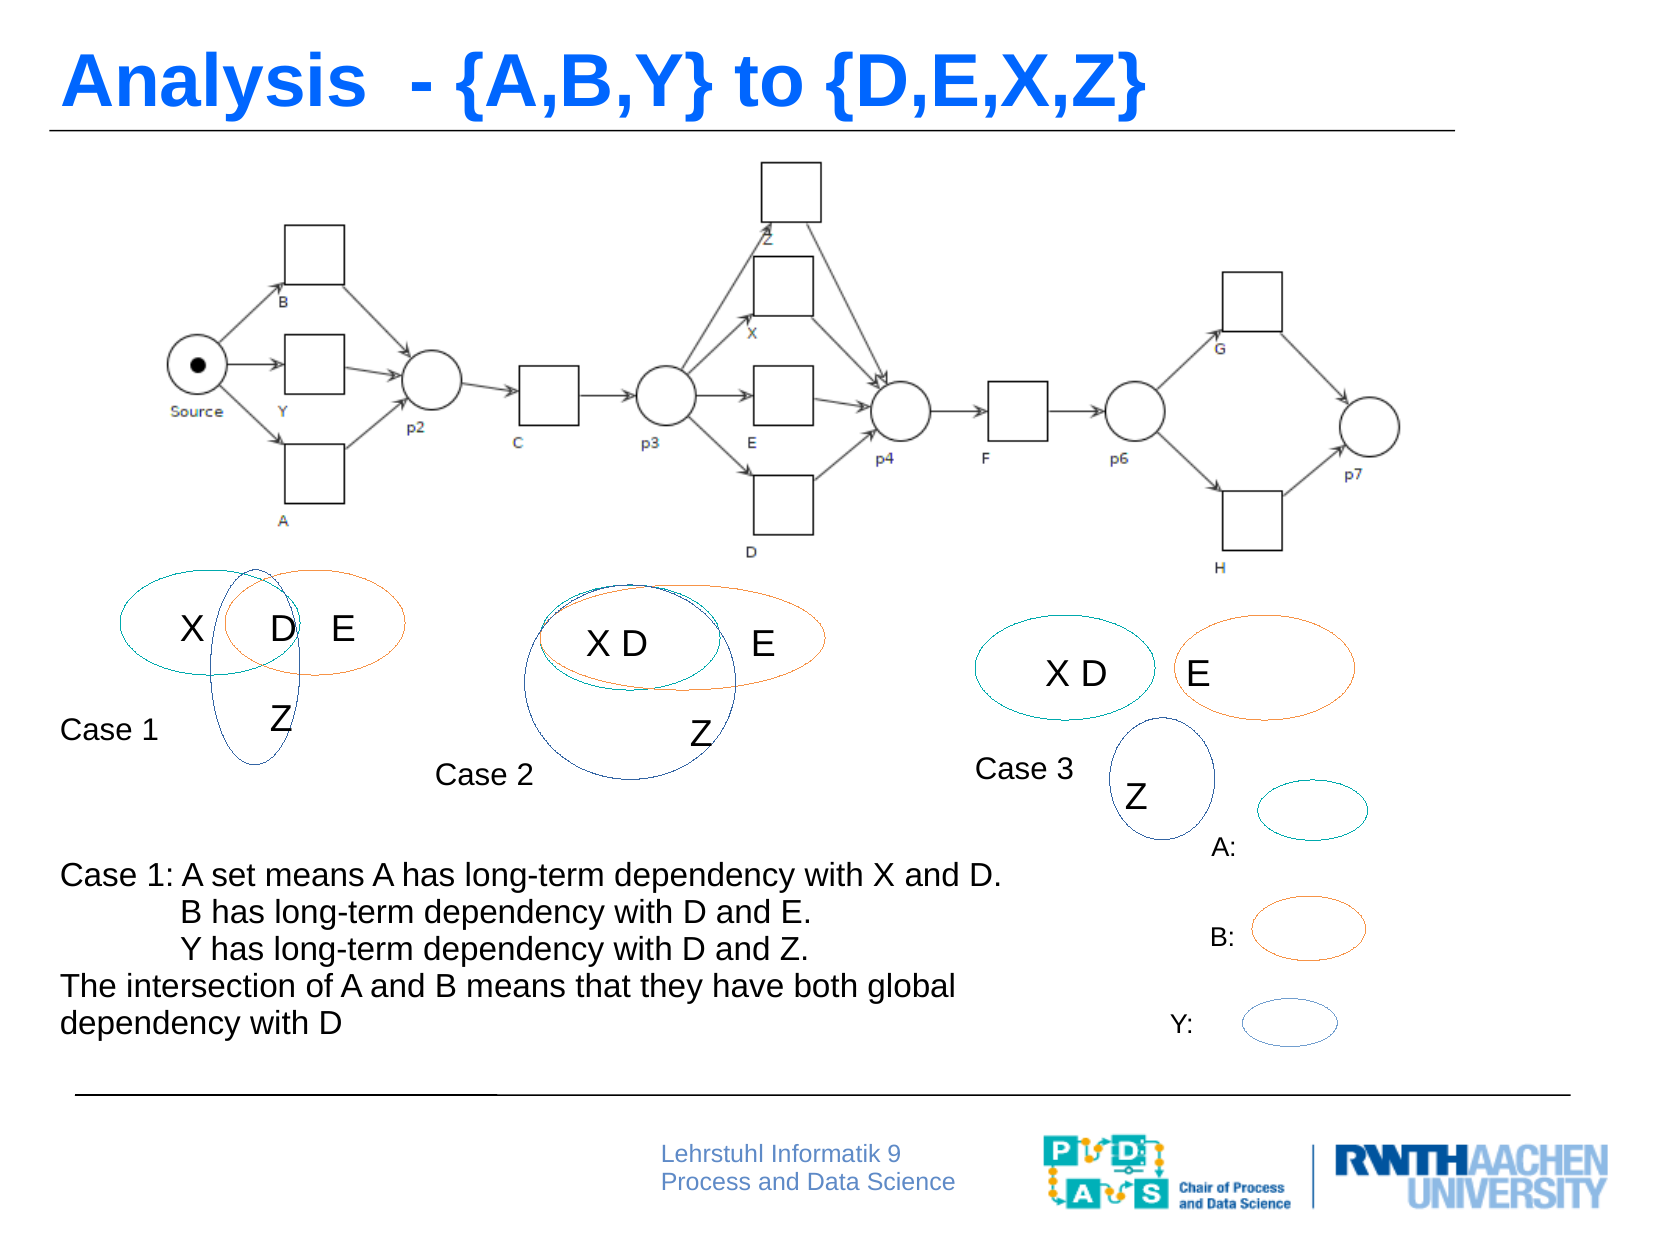

# Analysis - {A,B,Y} to {D,E,X,Z}
X
D
E
X D
E
 X D
E
Z
Case 1
Z
Case 3
Case 2
Z
A:
Case 1: A set means A has long-term dependency with X and D.
 B has long-term dependency with D and E.
 Y has long-term dependency with D and Z.
The intersection of A and B means that they have both global dependency with D
B:
Y: